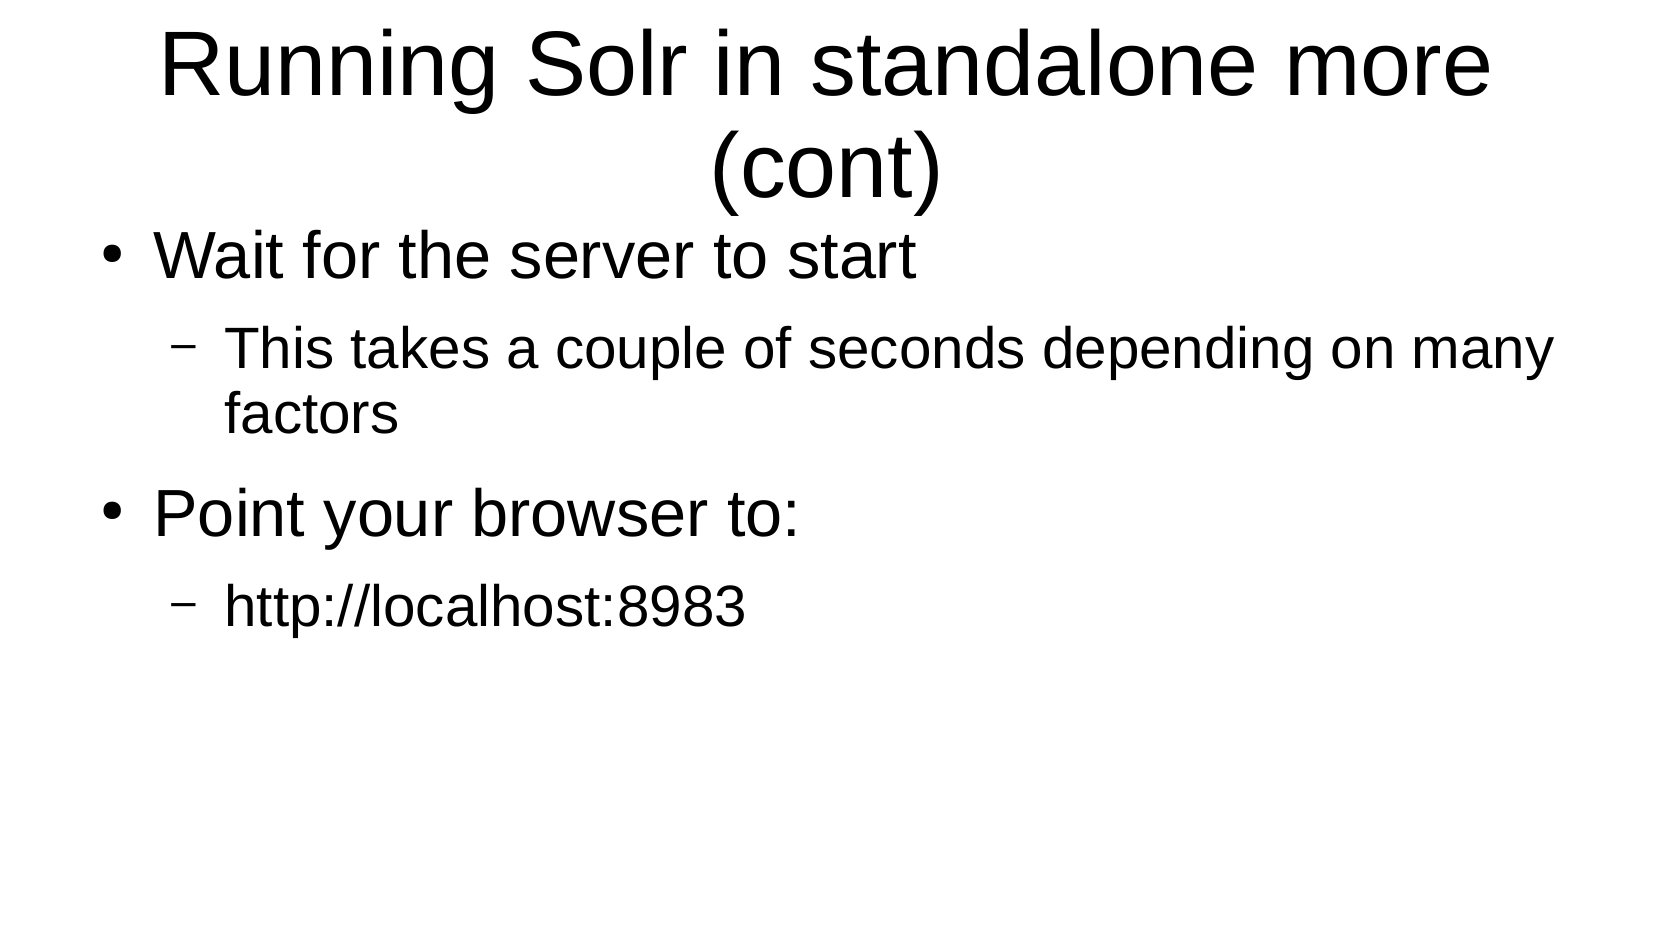

# Running Solr in standalone more (cont)
Wait for the server to start
This takes a couple of seconds depending on many factors
Point your browser to:
http://localhost:8983